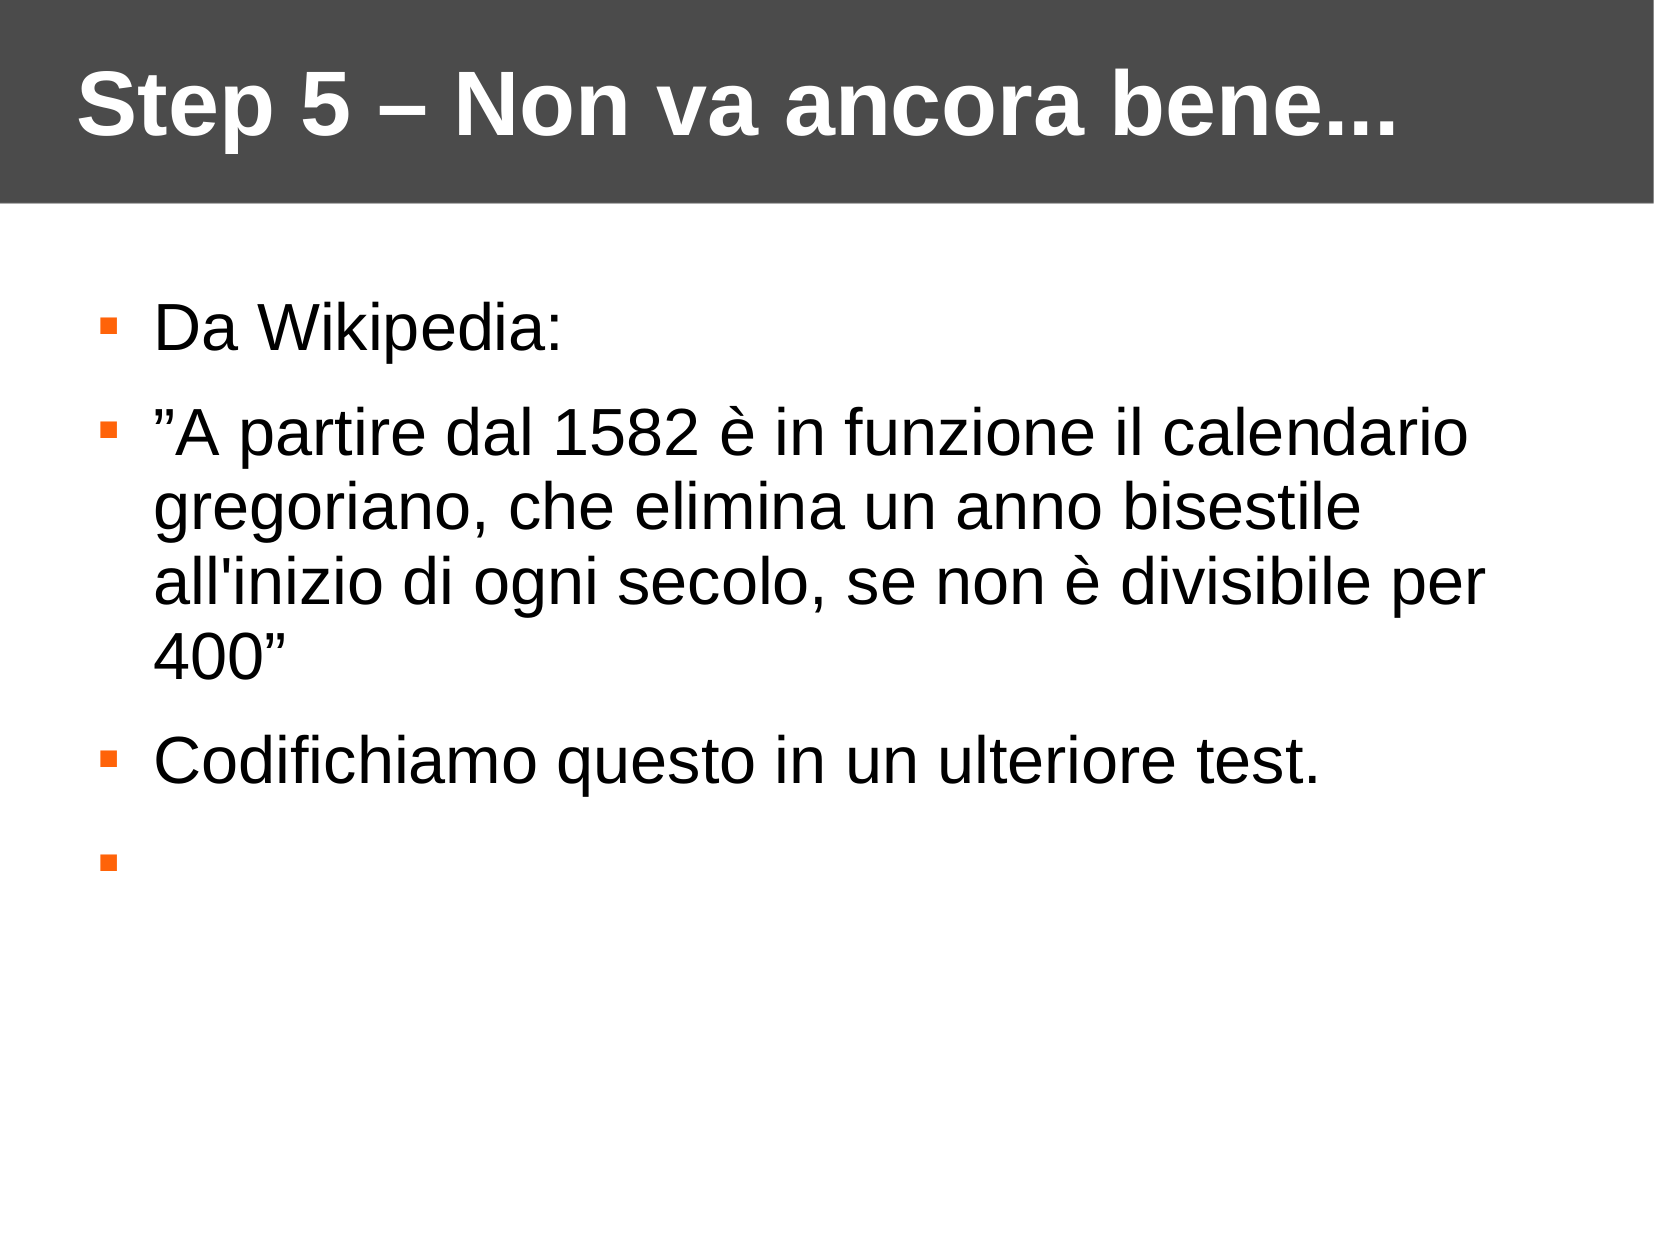

# Step 5 – Non va ancora bene...
Da Wikipedia:
”A partire dal 1582 è in funzione il calendario gregoriano, che elimina un anno bisestile all'inizio di ogni secolo, se non è divisibile per 400”
Codifichiamo questo in un ulteriore test.